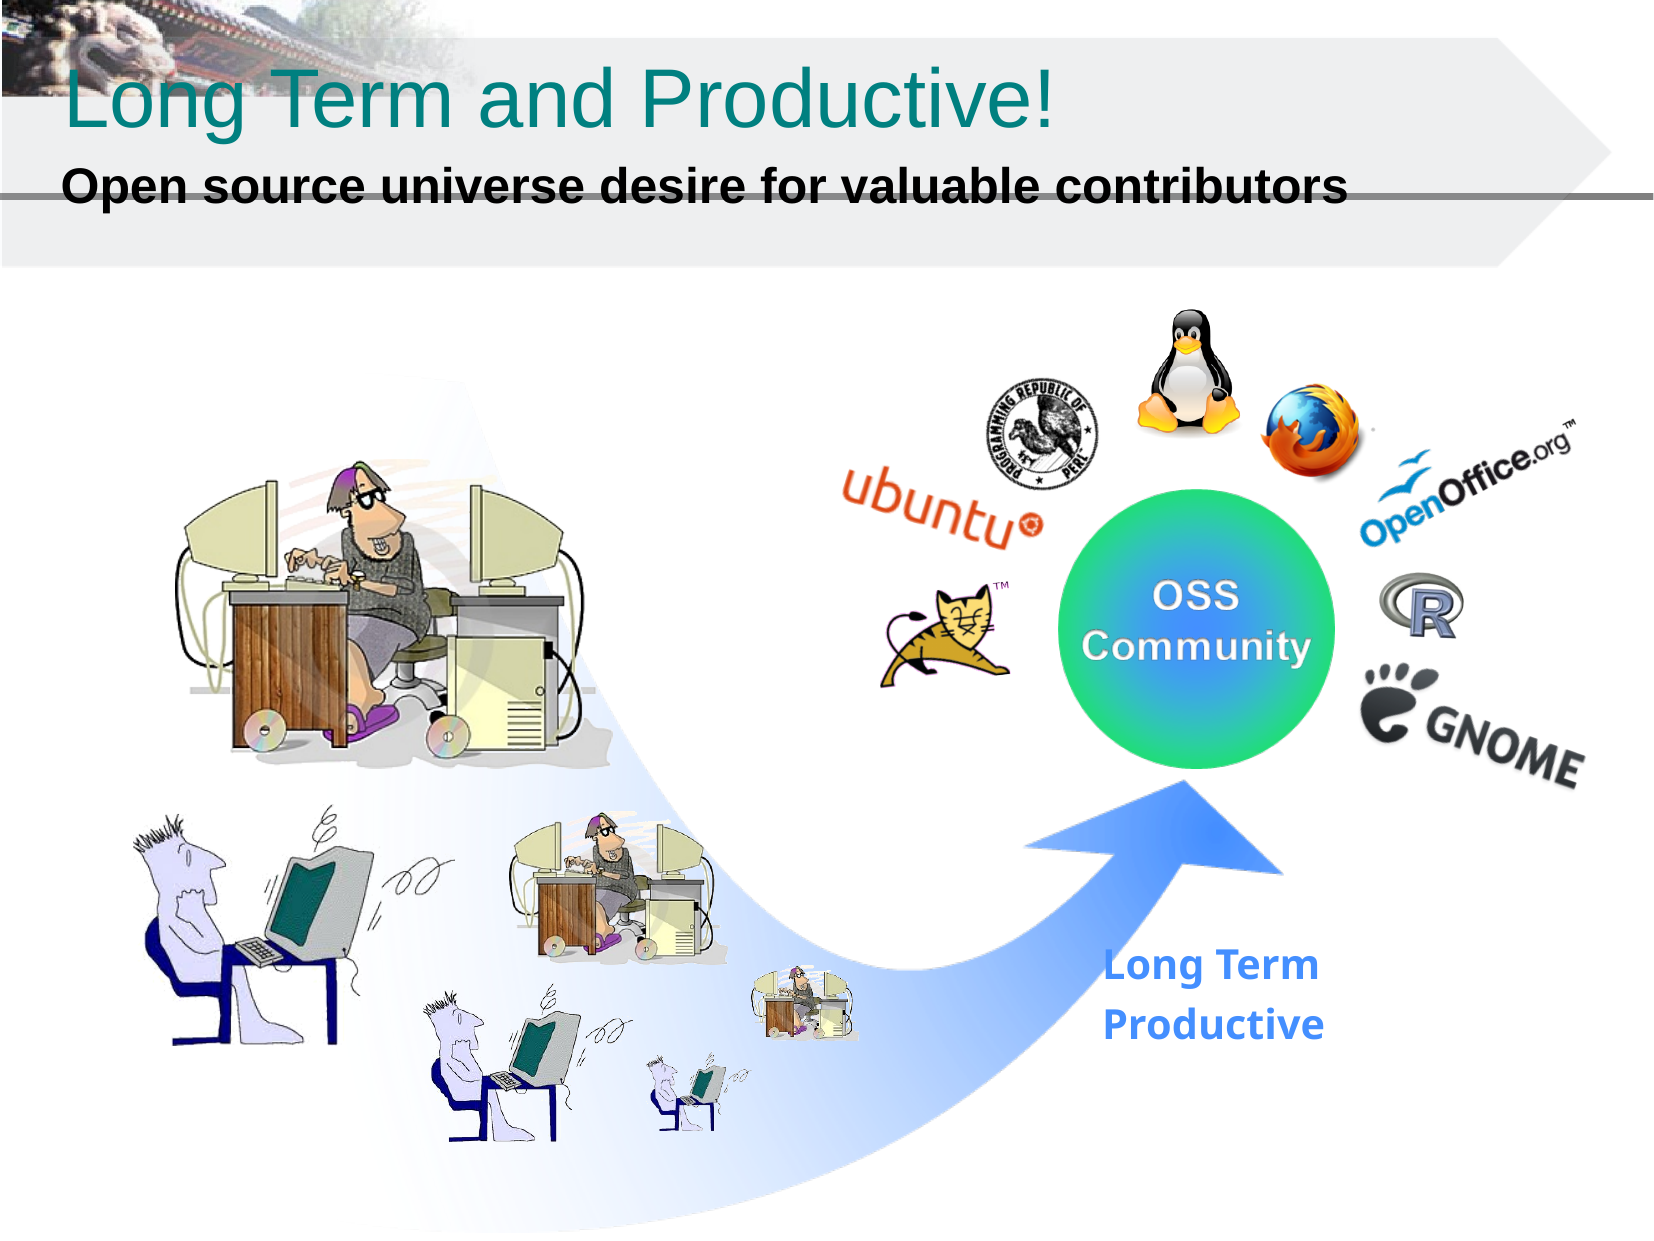

# Long Term and Productive!
Open source universe desire for valuable contributors
Long Term
Productive